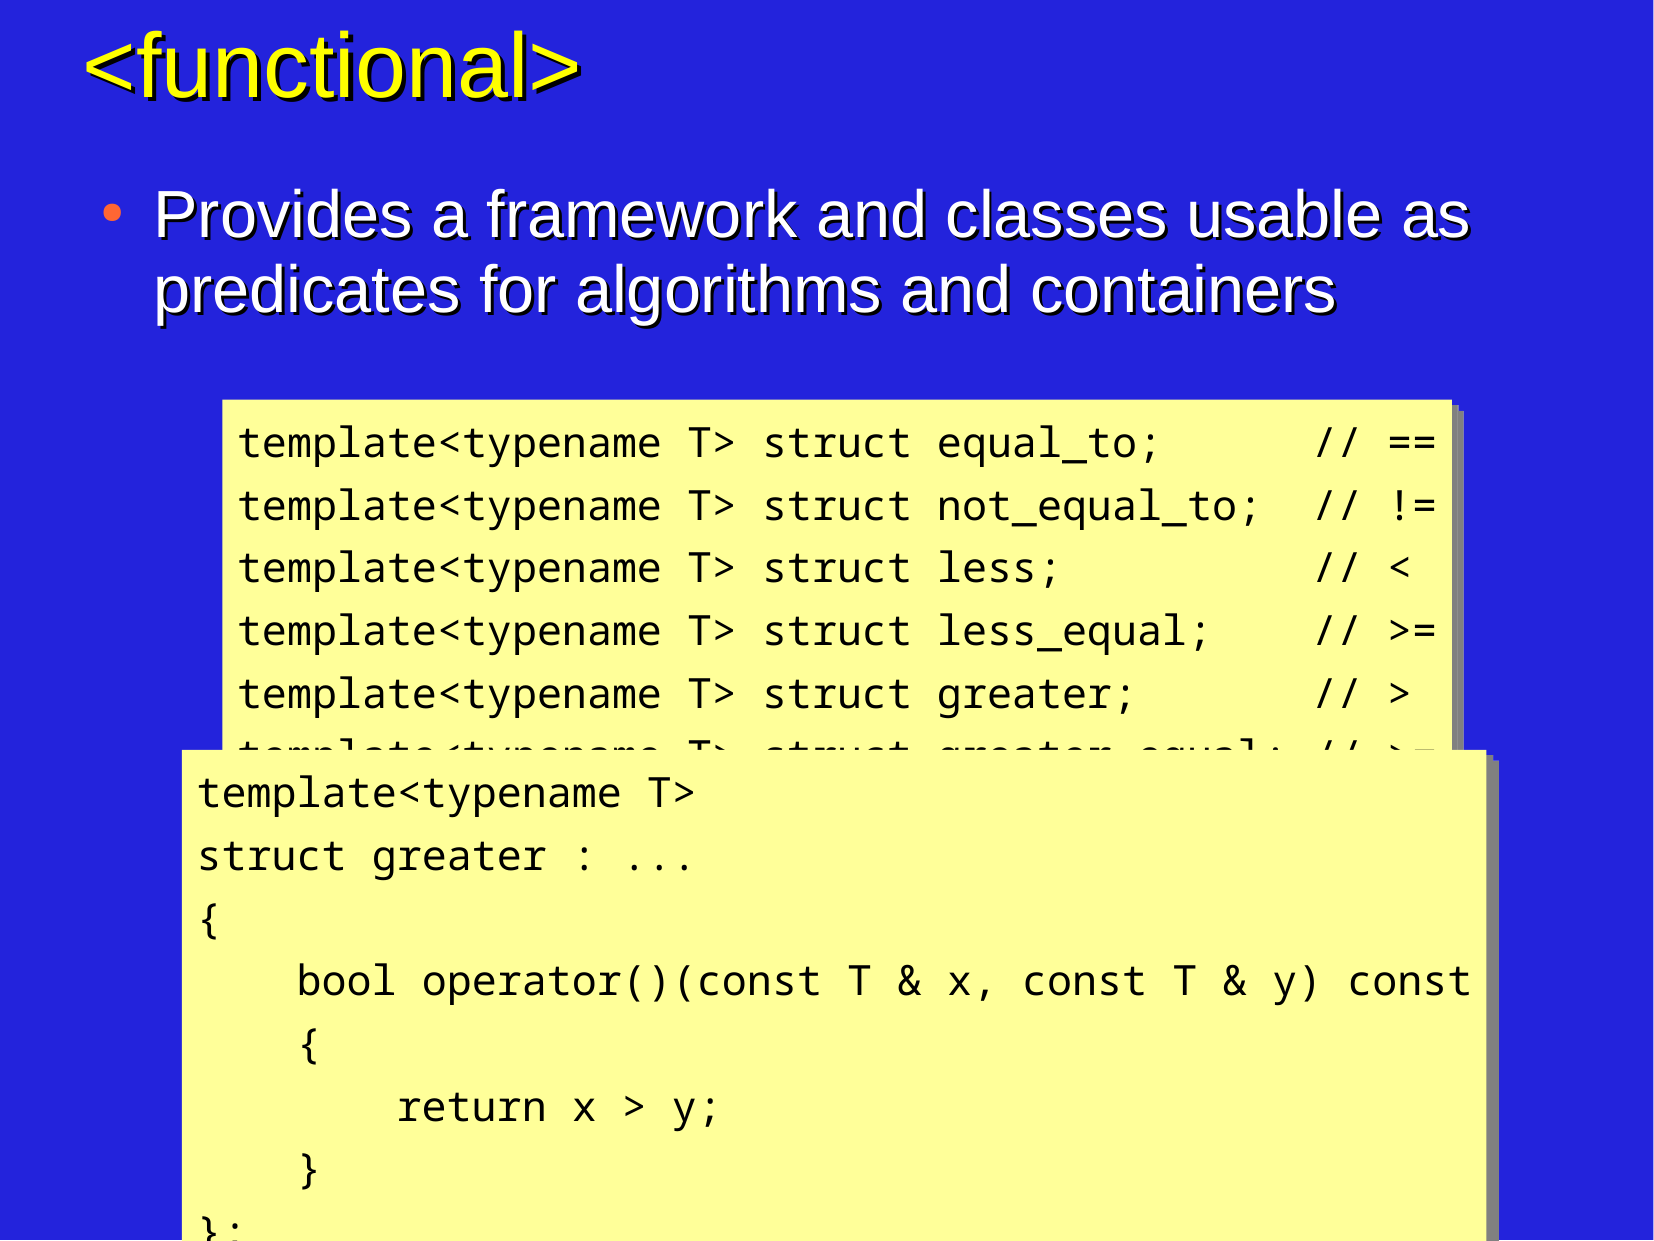

# <functional>
Provides a framework and classes usable as predicates for algorithms and containers
template<typename T> struct equal_to; // ==
template<typename T> struct not_equal_to; // !=
template<typename T> struct less; // <
template<typename T> struct less_equal; // >=
template<typename T> struct greater; // >
template<typename T> struct greater_equal; // >=
template<typename T>
struct greater : ...
{
 bool operator()(const T & x, const T & y) const
 {
 return x > y;
 }
};